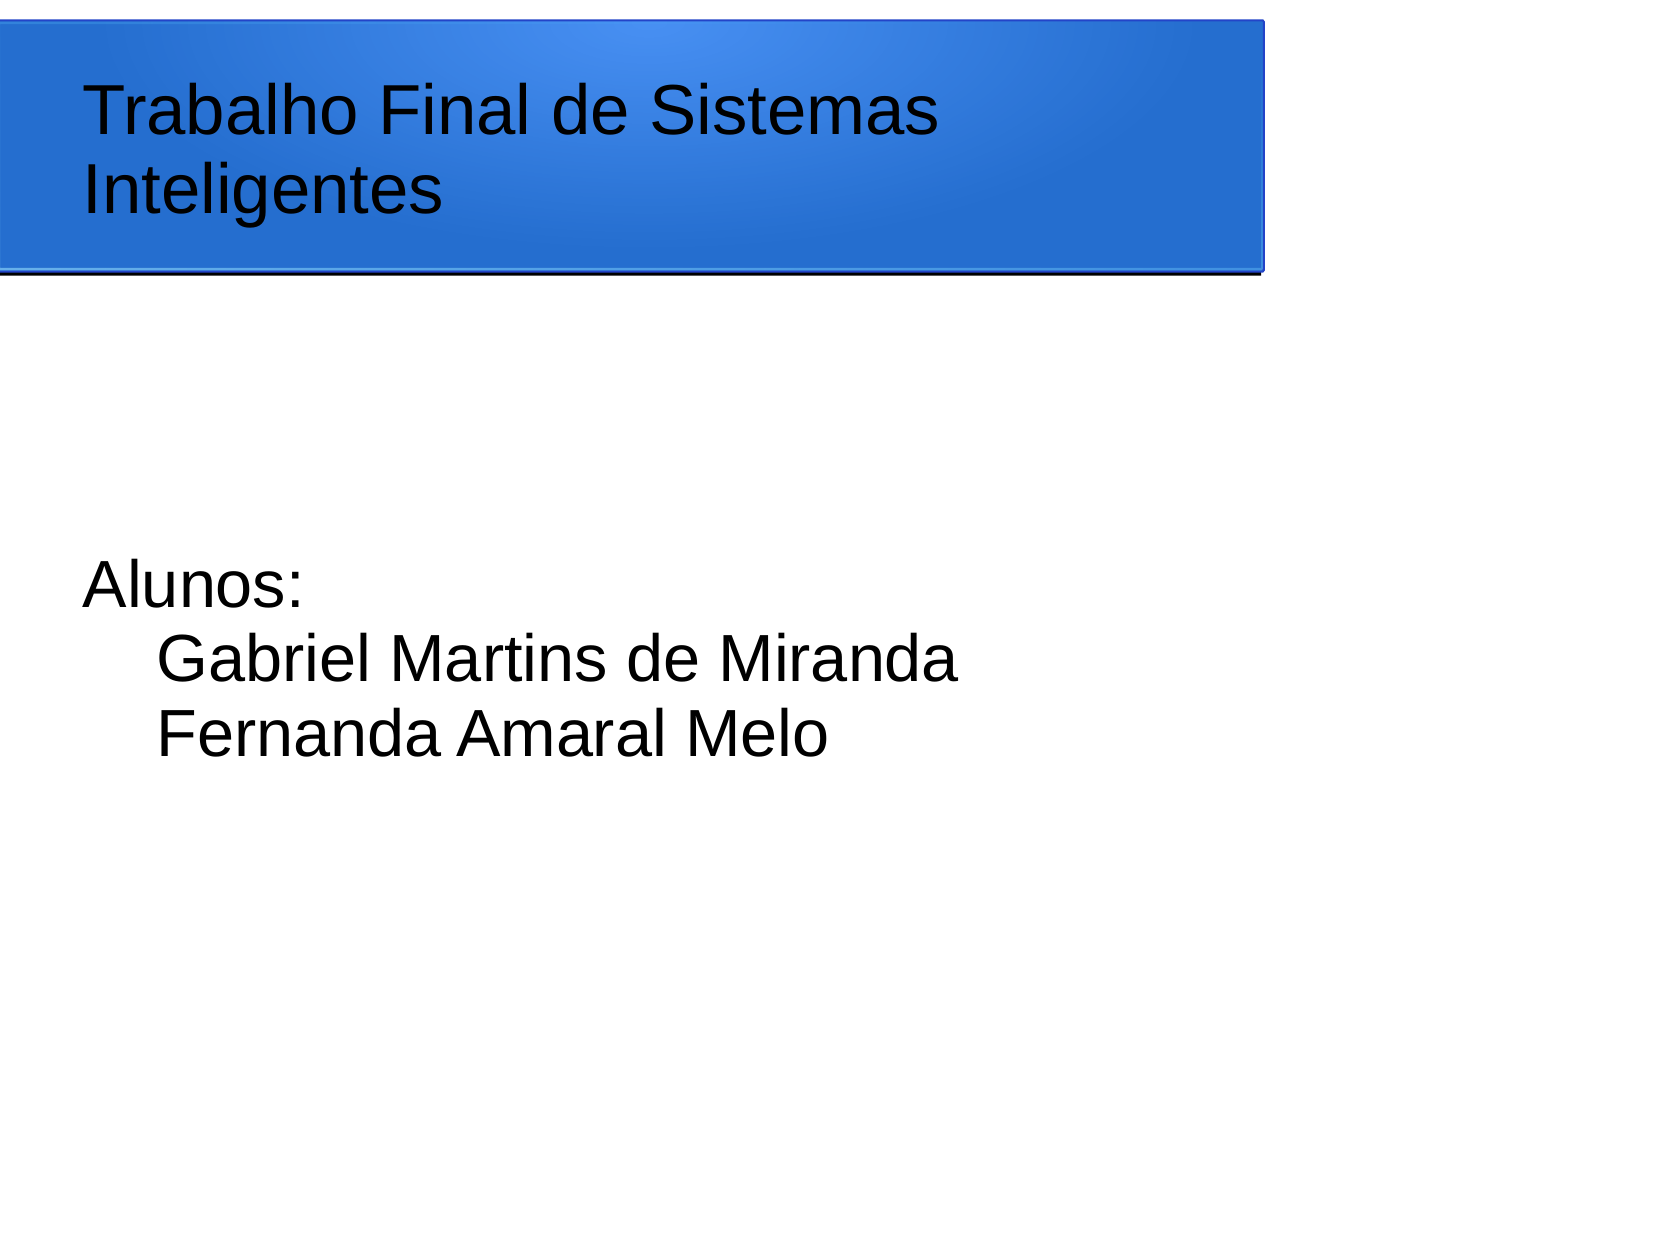

# Trabalho Final de Sistemas Inteligentes
Alunos:
	Gabriel Martins de Miranda
	Fernanda Amaral Melo